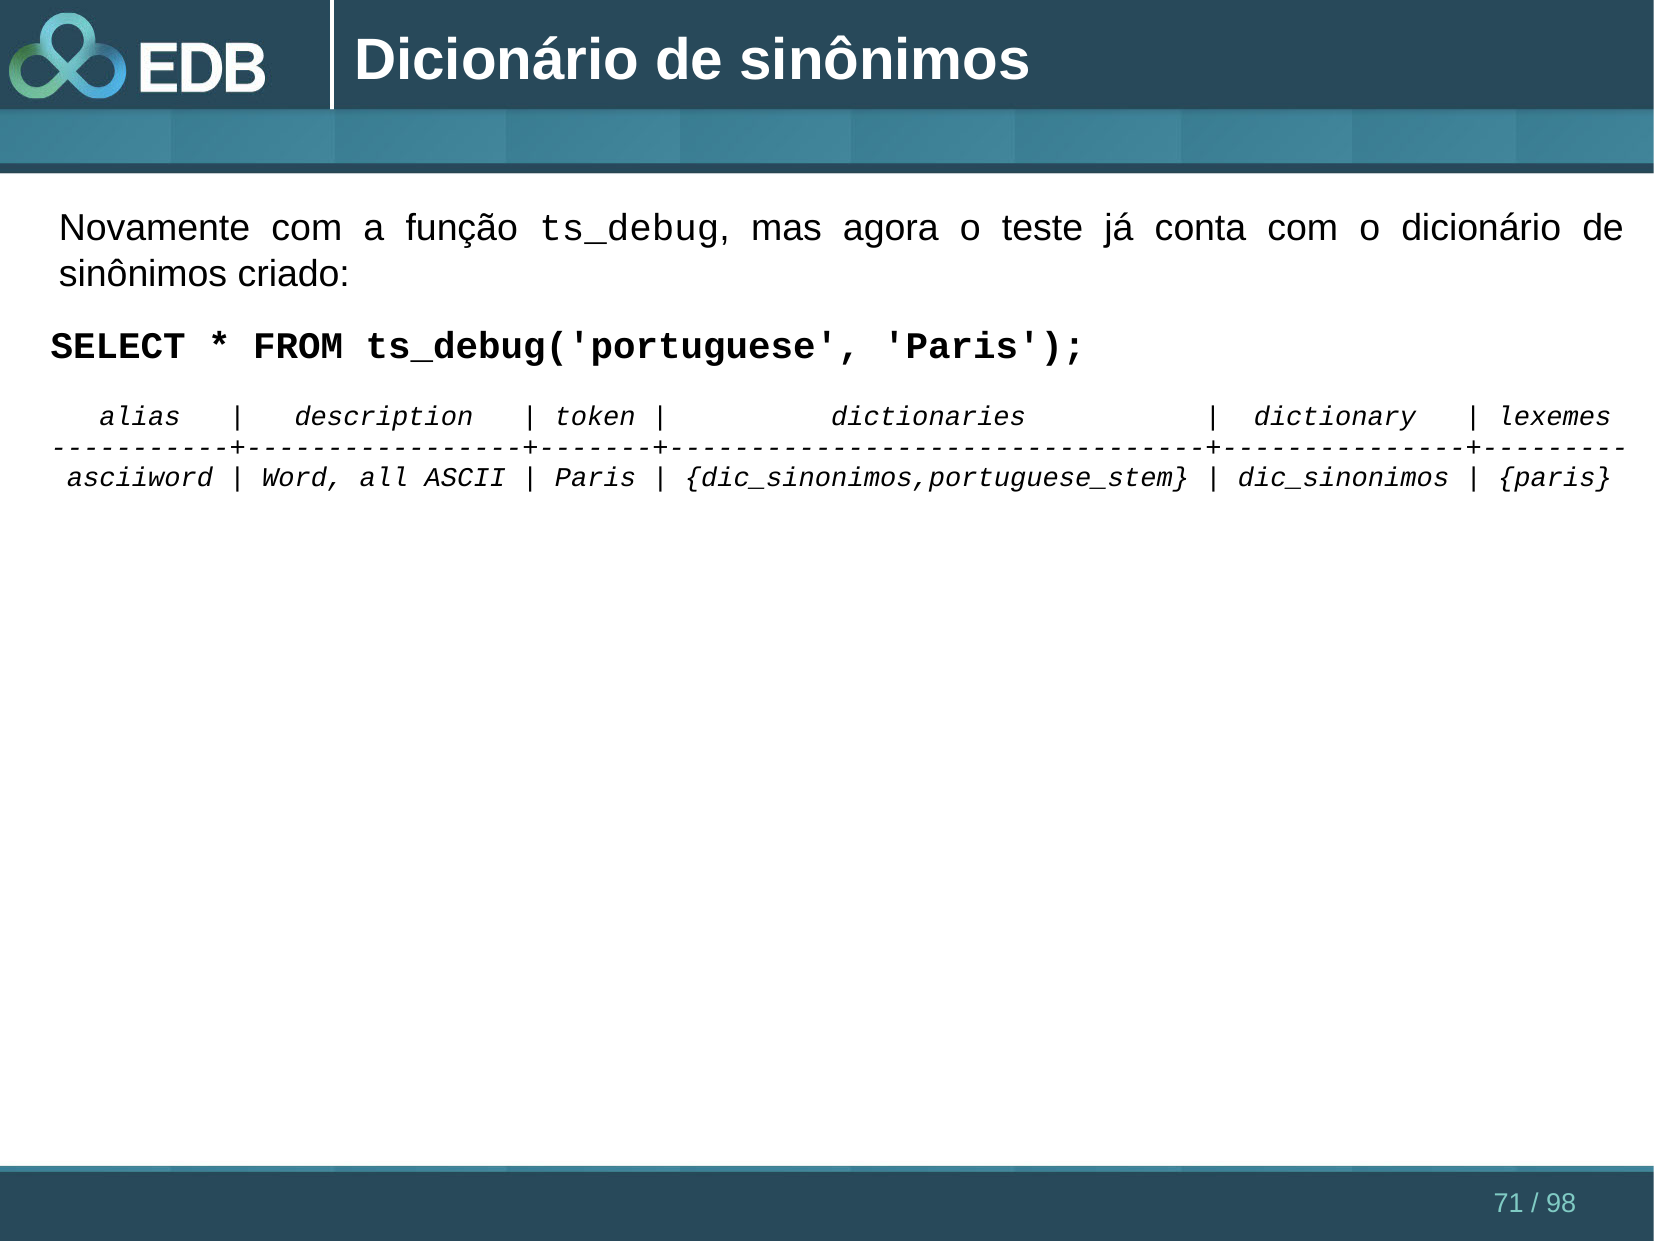

# Dicionário de sinônimos
Novamente com a função ts_debug, mas agora o teste já conta com o dicionário de sinônimos criado:
SELECT * FROM ts_debug('portuguese', 'Paris');
 alias | description | token | dictionaries | dictionary | lexemes
-----------+-----------------+-------+---------------------------------+---------------+---------
 asciiword | Word, all ASCII | Paris | {dic_sinonimos,portuguese_stem} | dic_sinonimos | {paris}